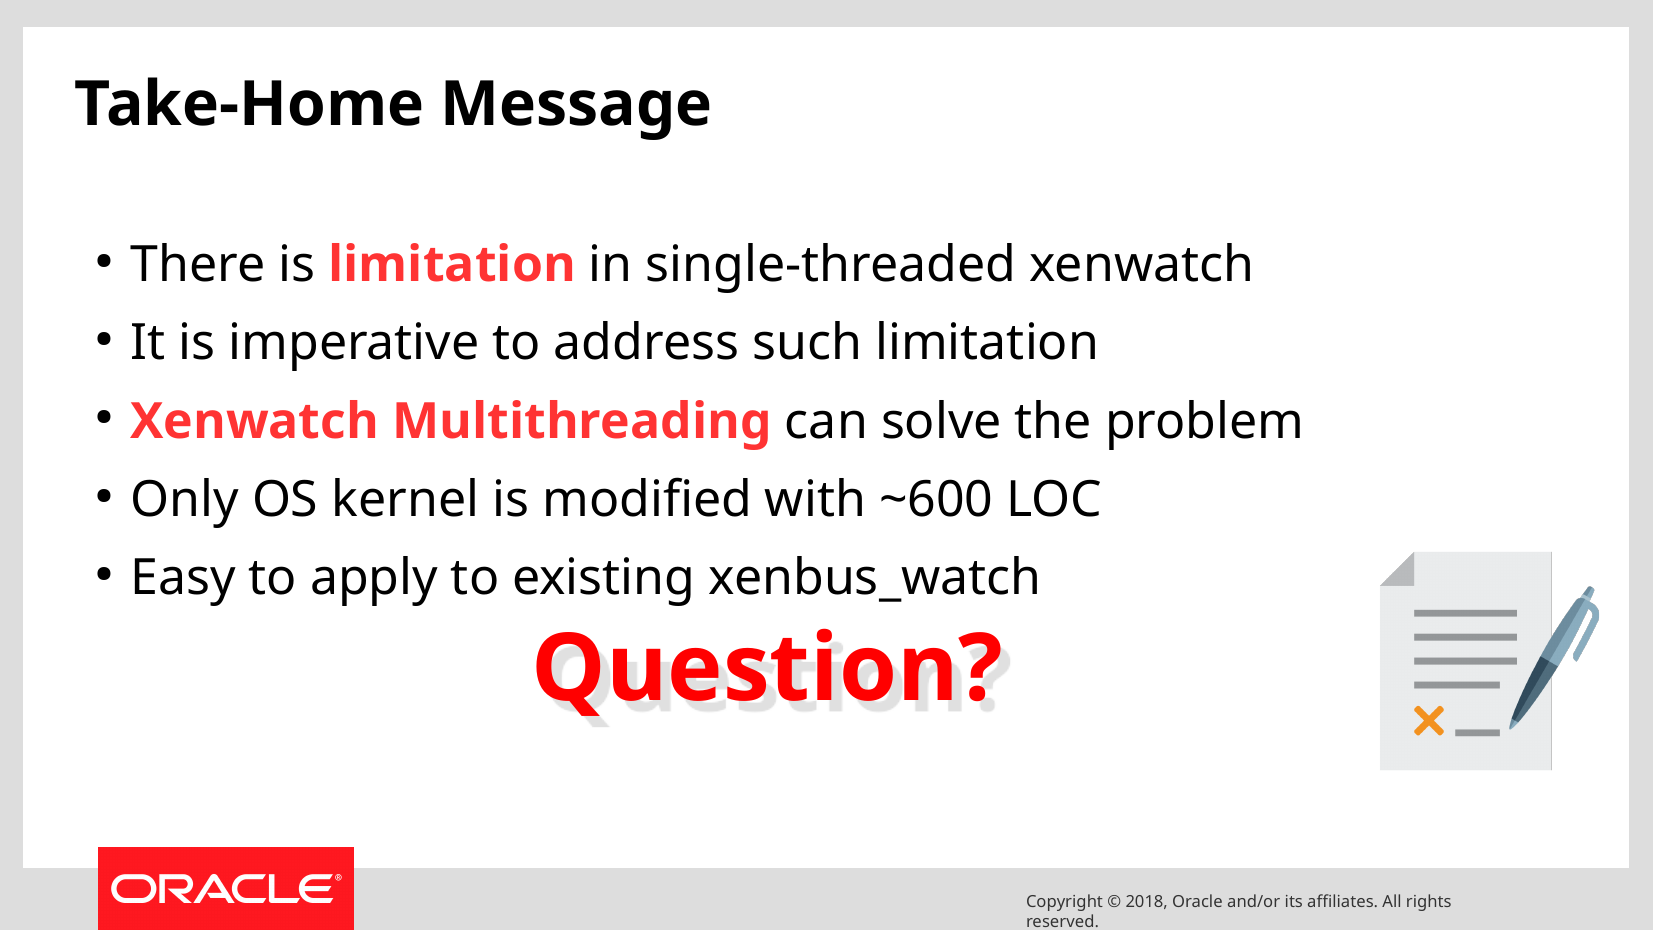

Take-Home Message
There is limitation in single-threaded xenwatch
It is imperative to address such limitation
Xenwatch Multithreading can solve the problem
Only OS kernel is modified with ~600 LOC
Easy to apply to existing xenbus_watch
Question?
Copyright © 2018, Oracle and/or its affiliates. All rights reserved.